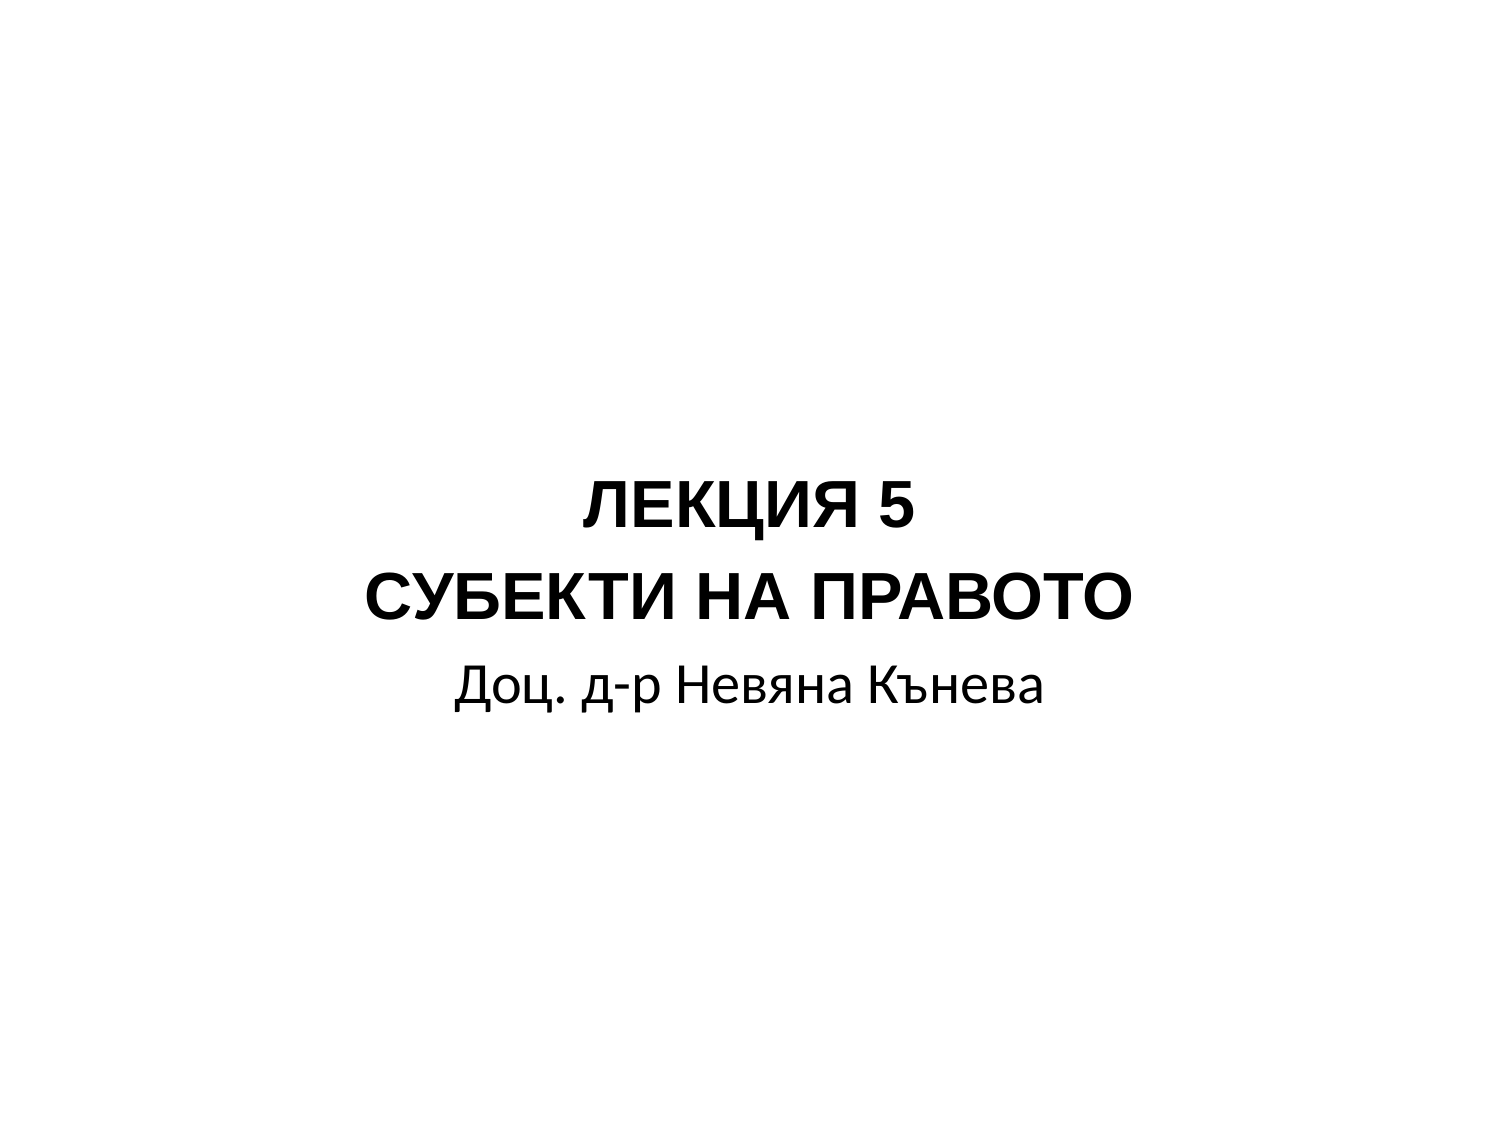

# ЛЕКЦИЯ 5 СУБЕКТИ НА ПРАВОТО
Доц. д-р Невяна Кънева